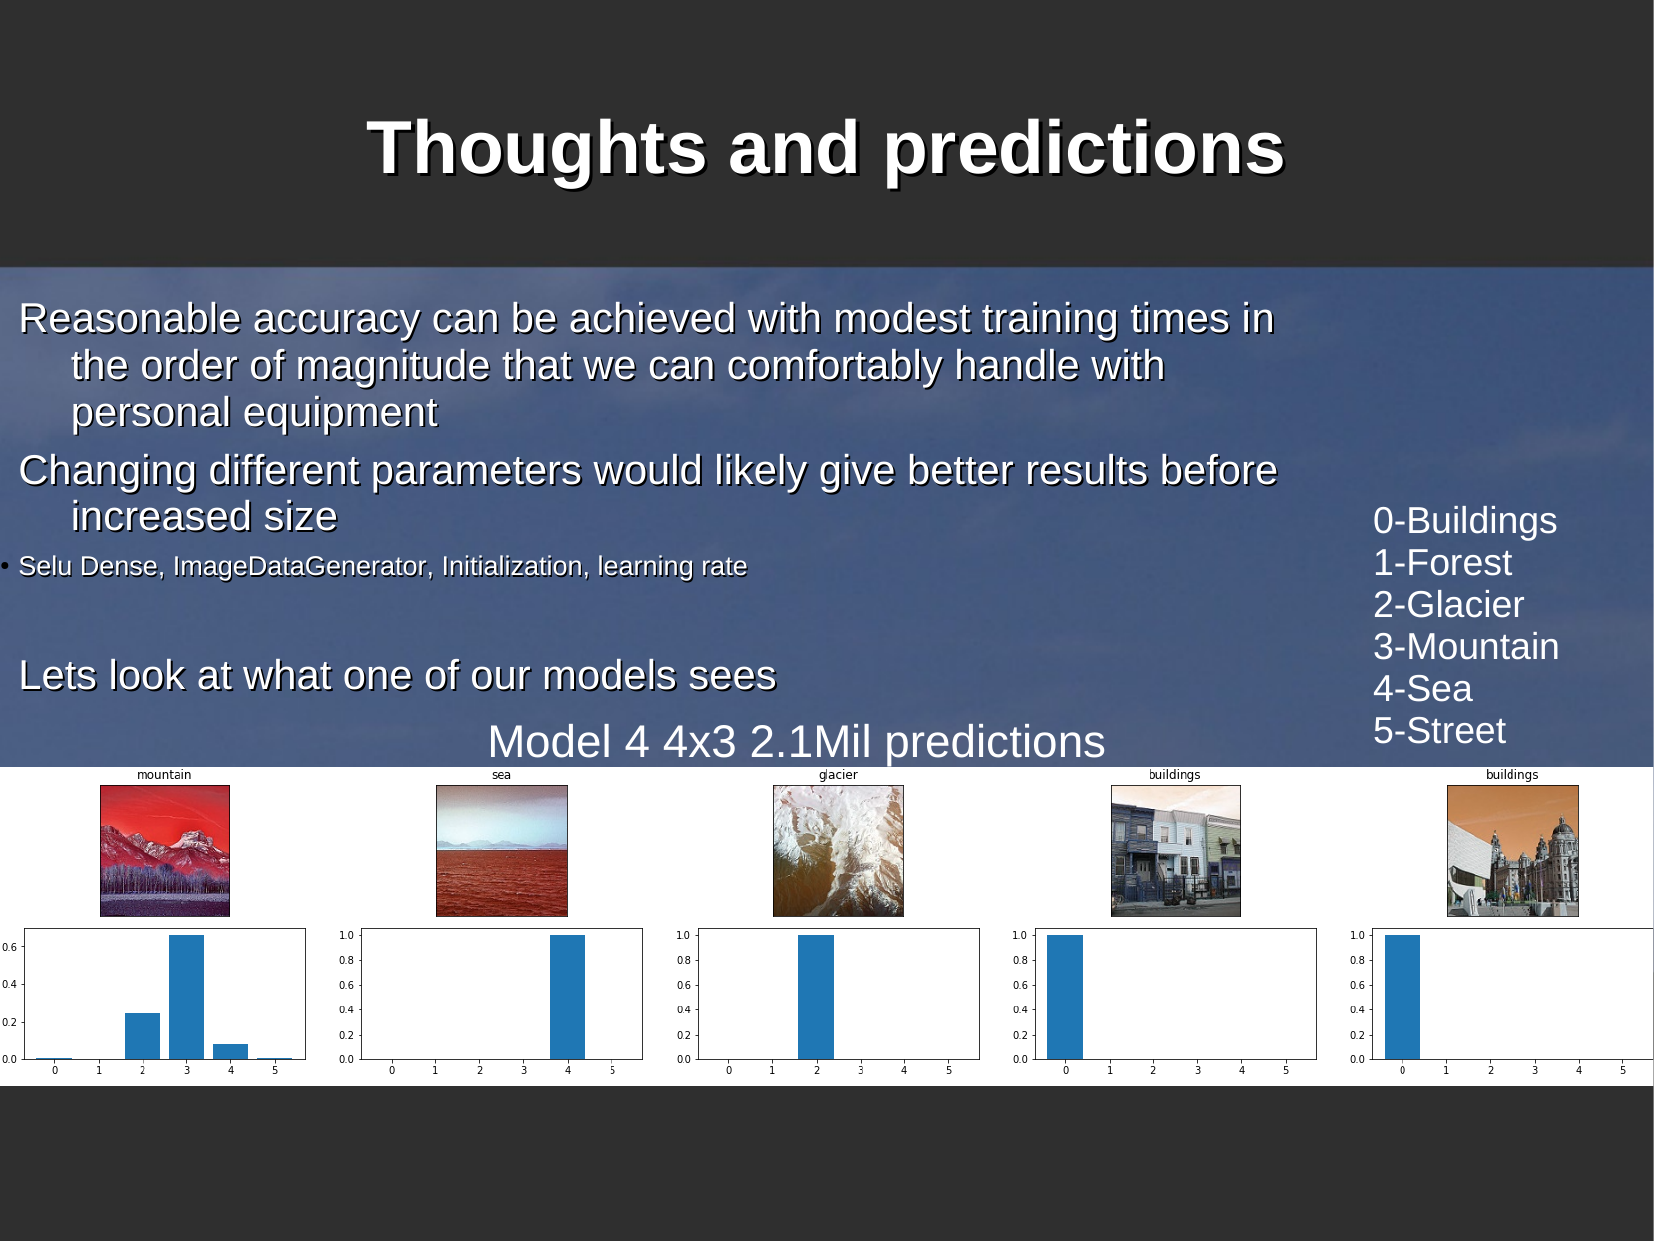

# Thoughts and predictions
Reasonable accuracy can be achieved with modest training times in the order of magnitude that we can comfortably handle with personal equipment
Changing different parameters would likely give better results before increased size
Selu Dense, ImageDataGenerator, Initialization, learning rate
Lets look at what one of our models sees
0-Buildings
1-Forest
2-Glacier
3-Mountain
4-Sea
5-Street
Model 4 4x3 2.1Mil predictions